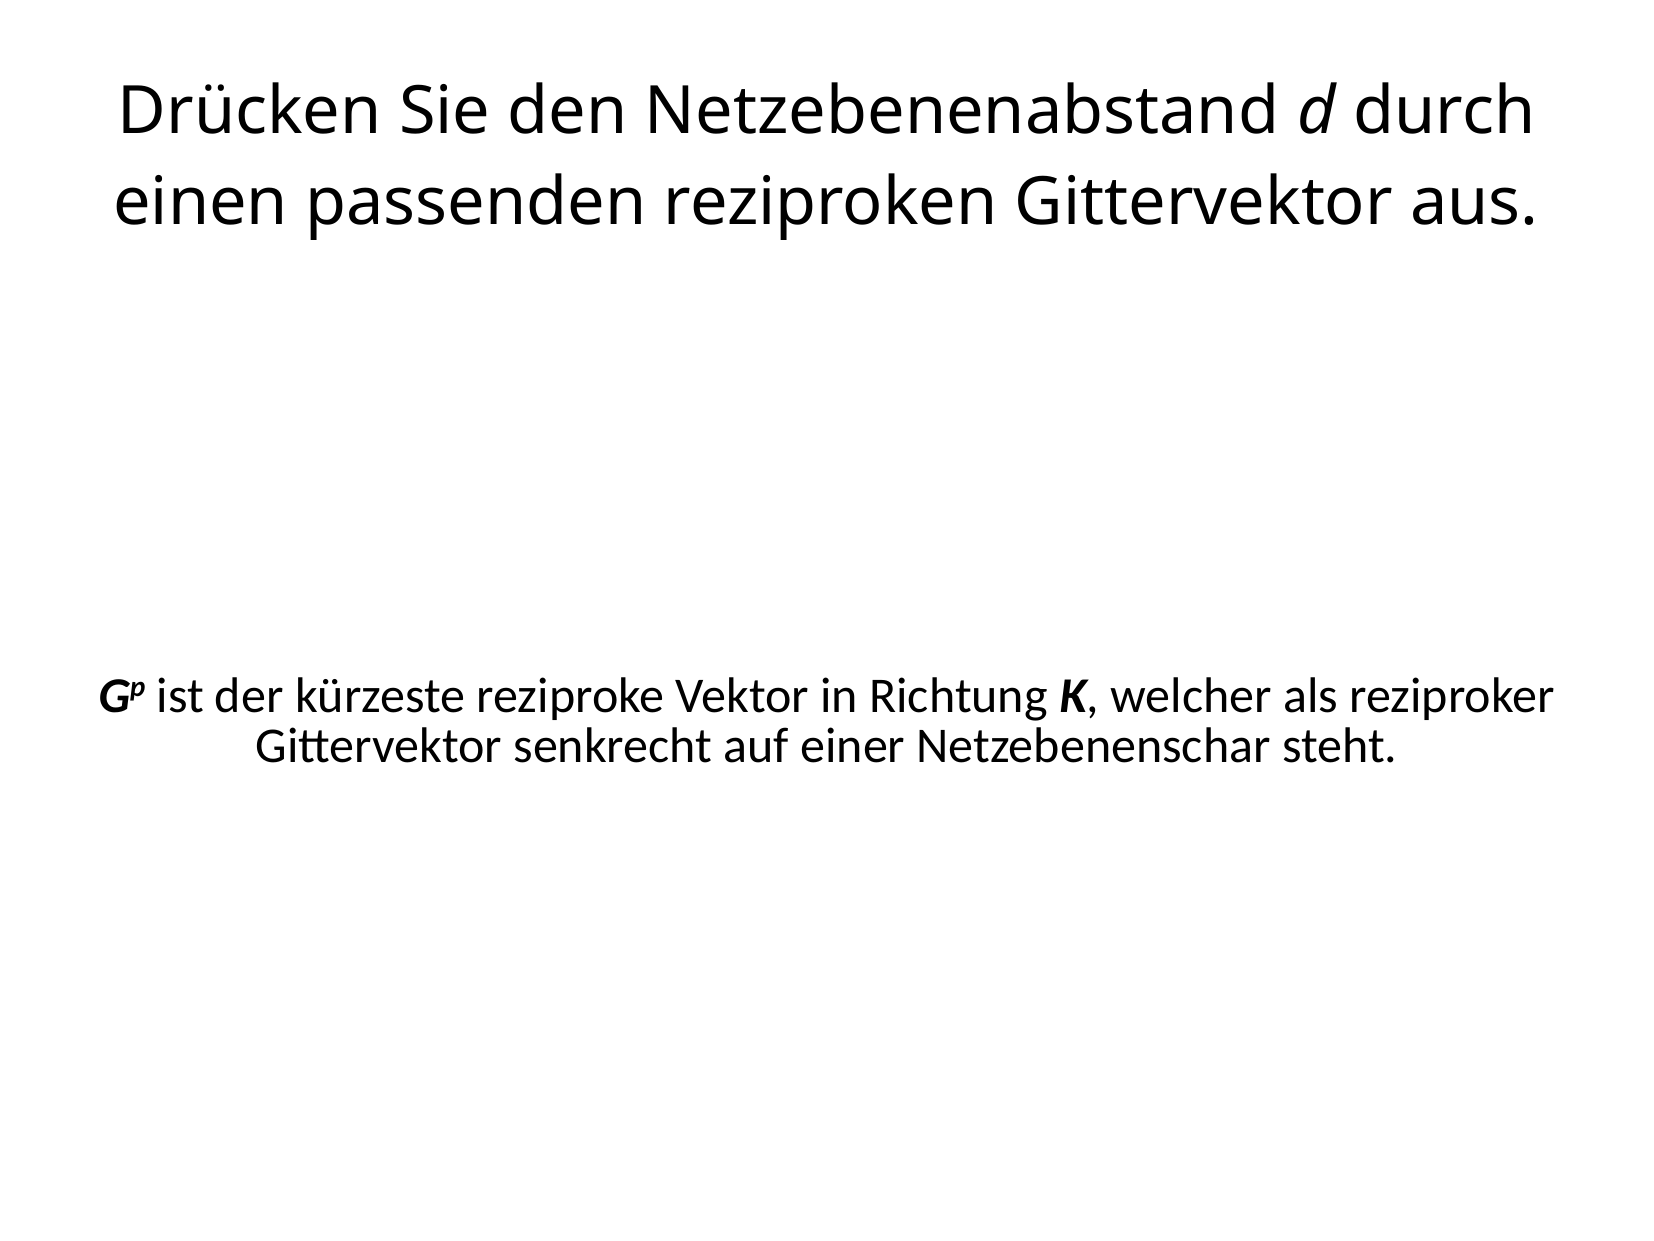

# Drücken Sie den Netzebenenabstand d durch einen passenden reziproken Gittervektor aus.
Gp ist der kürzeste reziproke Vektor in Richtung K, welcher als reziproker Gittervektor senkrecht auf einer Netzebenenschar steht.